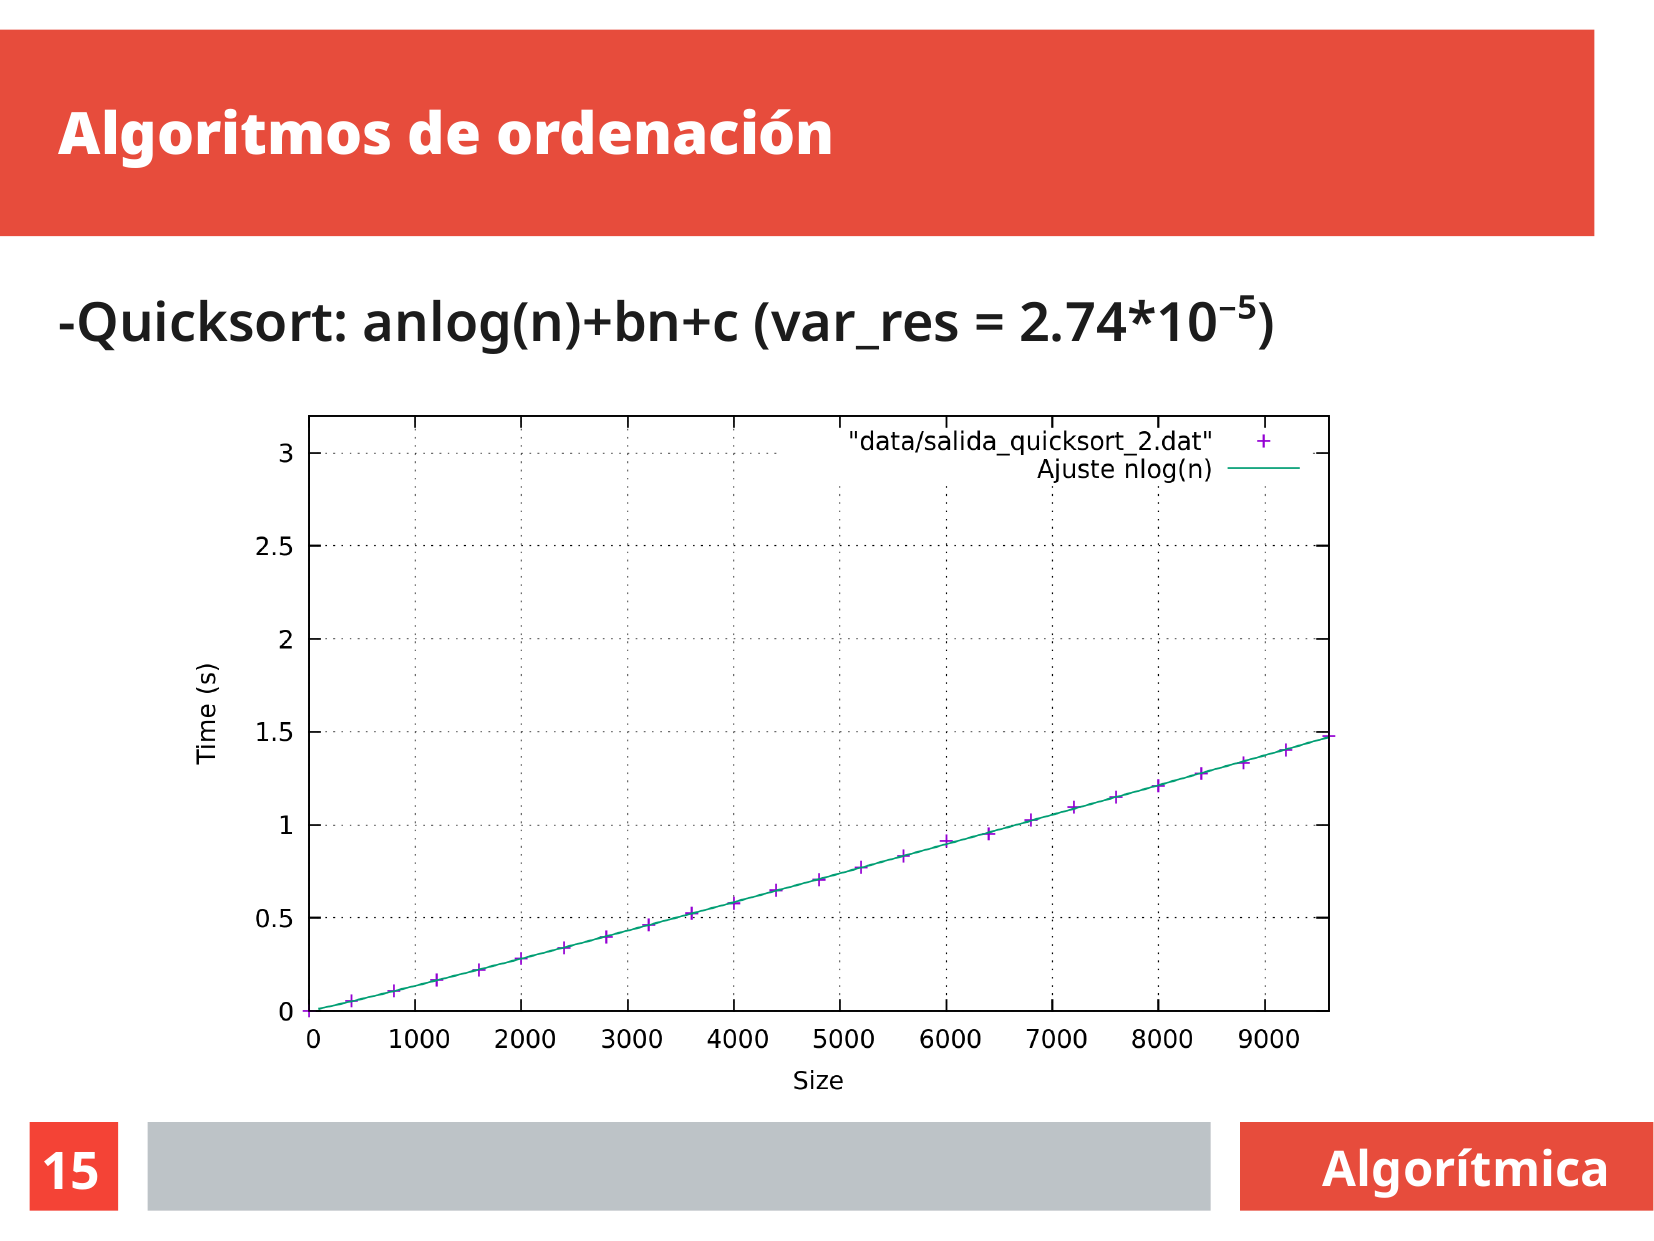

# Algoritmos de ordenación
-Quicksort: anlog(n)+bn+c (var_res = 2.74*10⁻⁵)
15
Algorítmica